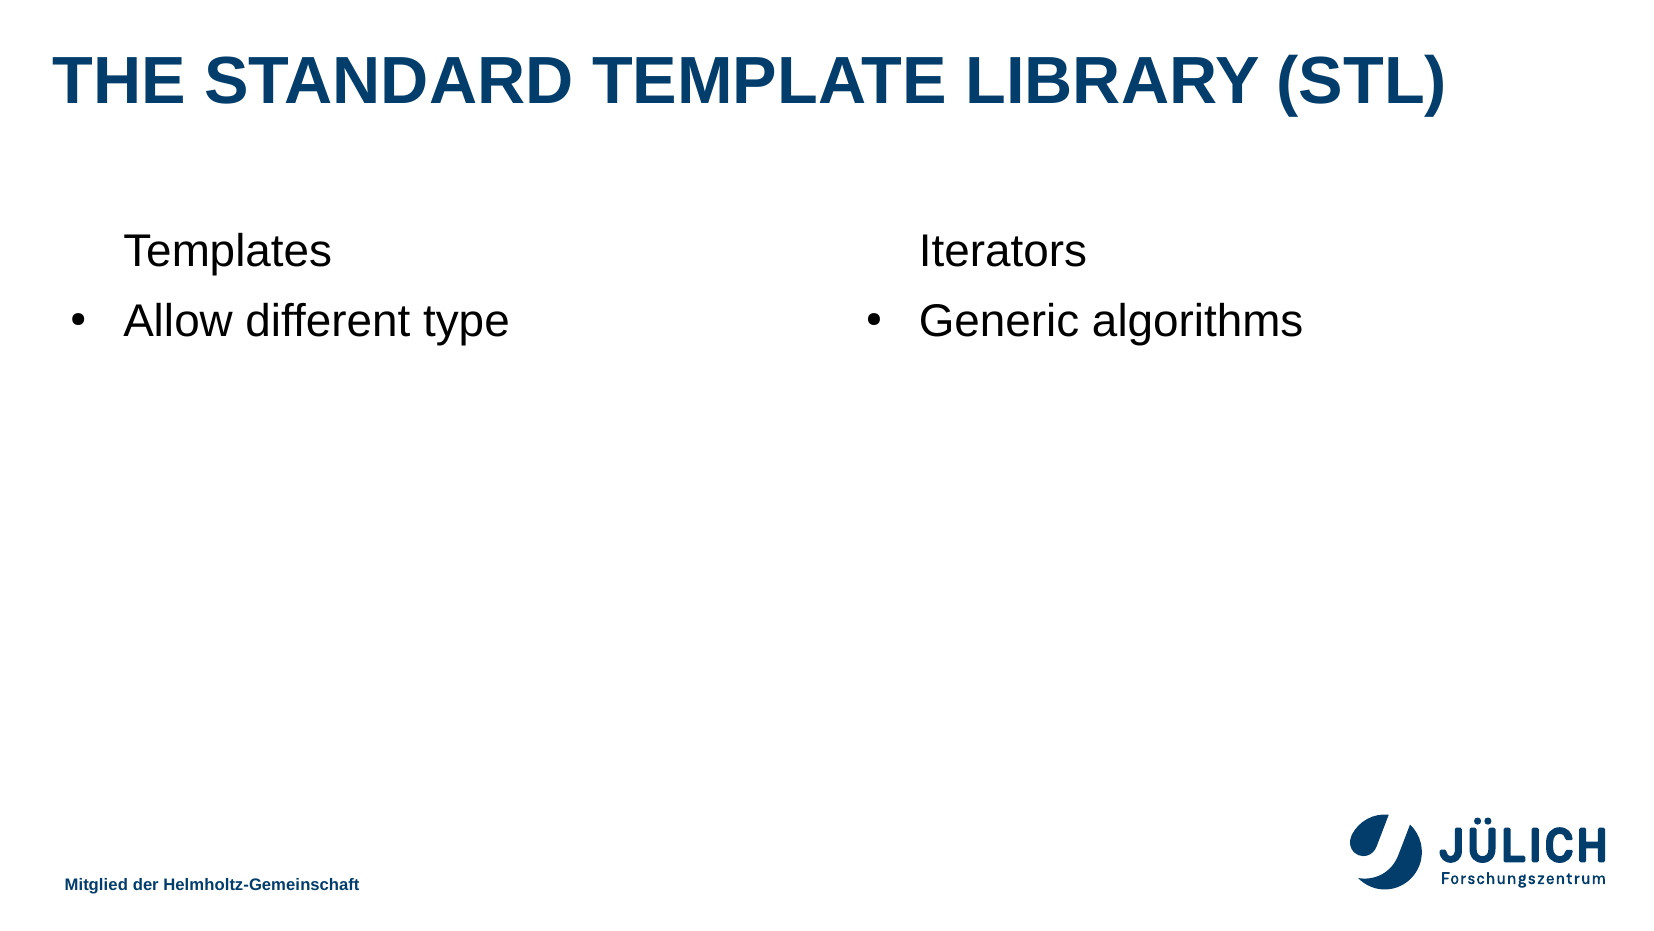

# The Standard Template Library (STL)
Templates
Allow different type
Iterators
Generic algorithms